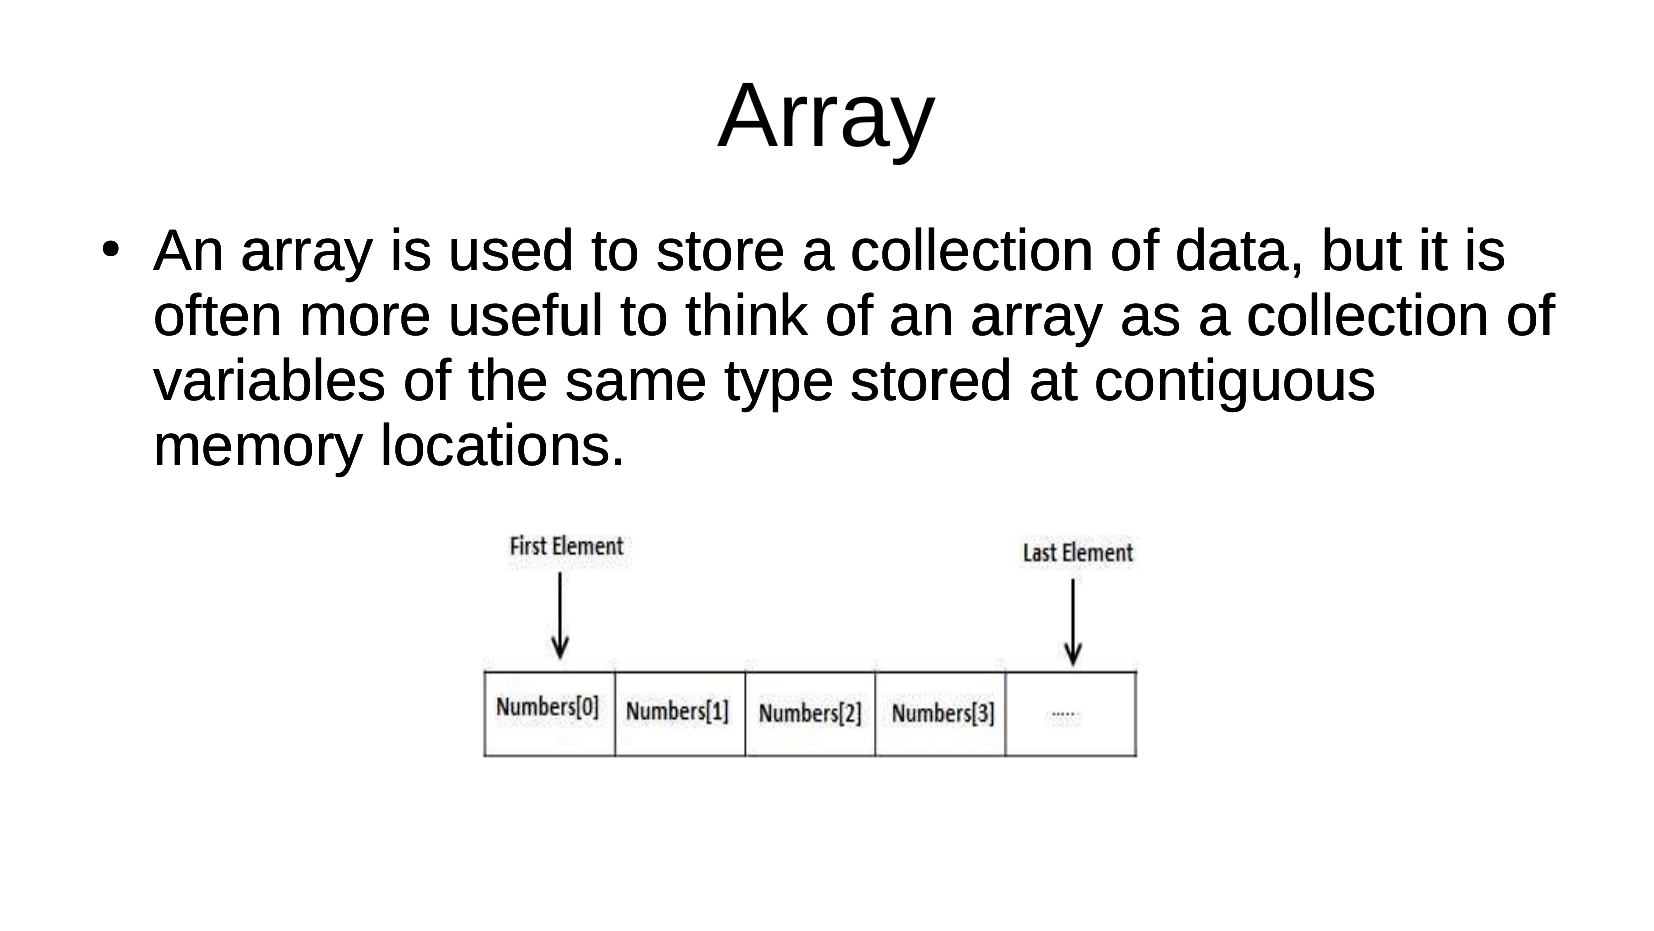

# Array
An array is used to store a collection of data, but it is often more useful to think of an array as a collection of variables of the same type stored at contiguous memory locations.
An array is used to store a collection of data, but it is often more useful to think of an array as a collection of variables of the same type stored at contiguous memory locations.
An array is used to store a collection of data, but it is often more useful to think of an array as a collection of variables of the same type stored at contiguous memory locations.